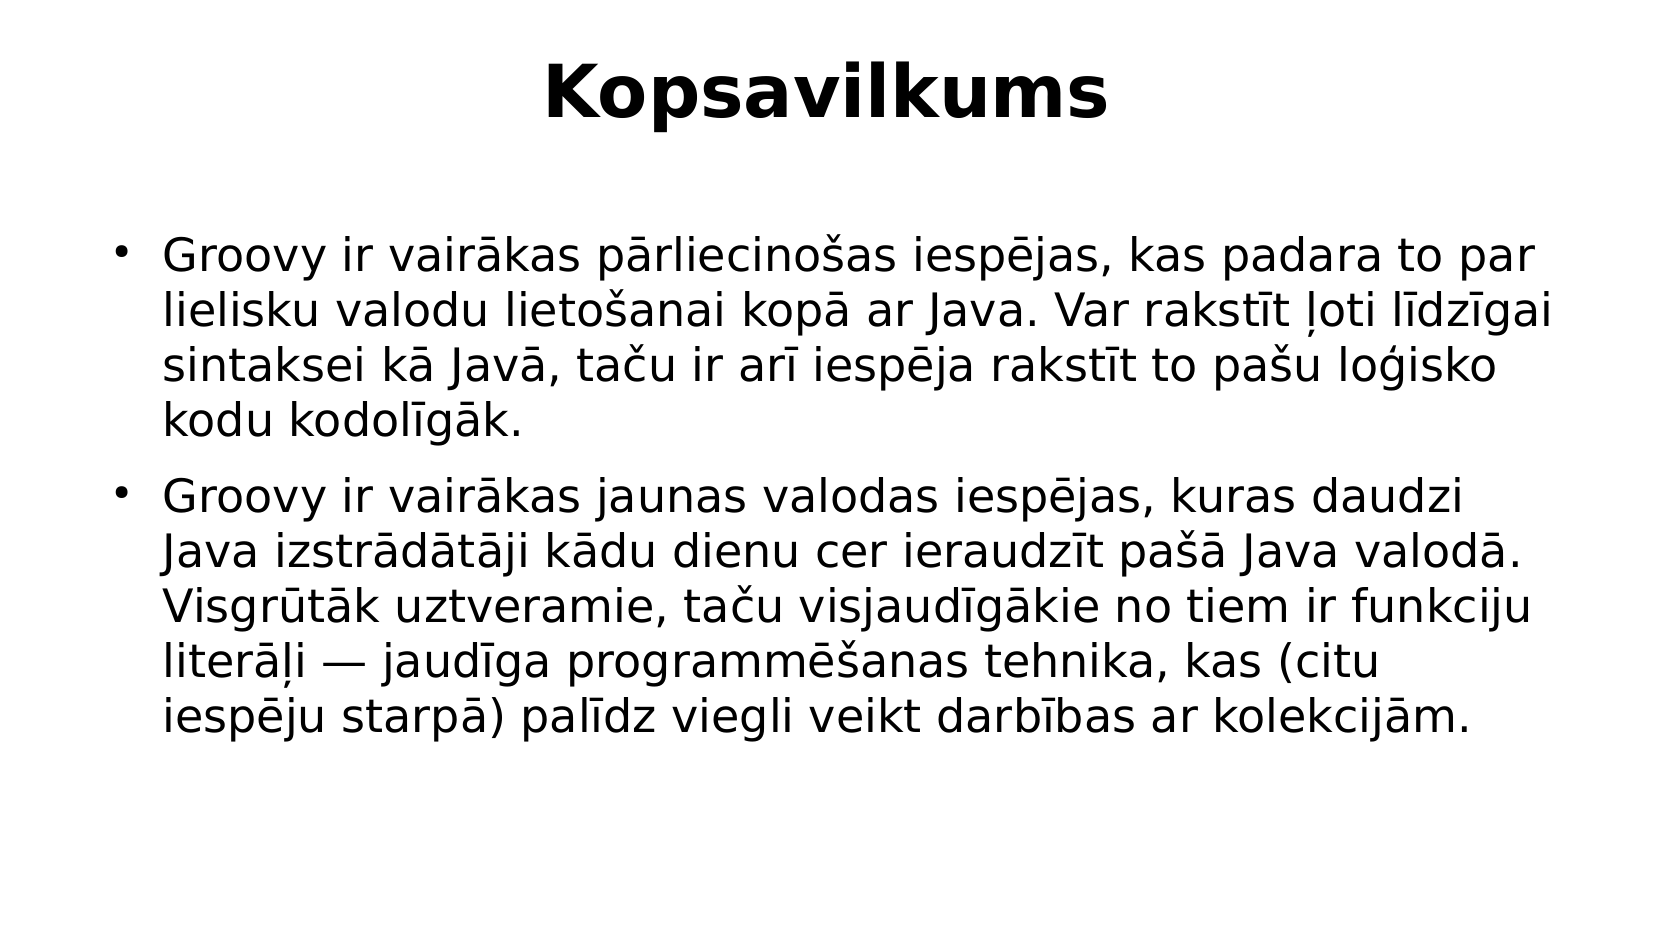

# Kopsavilkums
Groovy ir vairākas pārliecinošas iespējas, kas padara to par lielisku valodu lietošanai kopā ar Java. Var rakstīt ļoti līdzīgai sintaksei kā Javā, taču ir arī iespēja rakstīt to pašu loģisko kodu kodolīgāk.
Groovy ir vairākas jaunas valodas iespējas, kuras daudzi Java izstrādātāji kādu dienu cer ieraudzīt pašā Java valodā.
Visgrūtāk uztveramie, taču visjaudīgākie no tiem ir funkciju literāļi — jaudīga programmēšanas tehnika, kas (citu iespēju starpā) palīdz viegli veikt darbības ar kolekcijām.